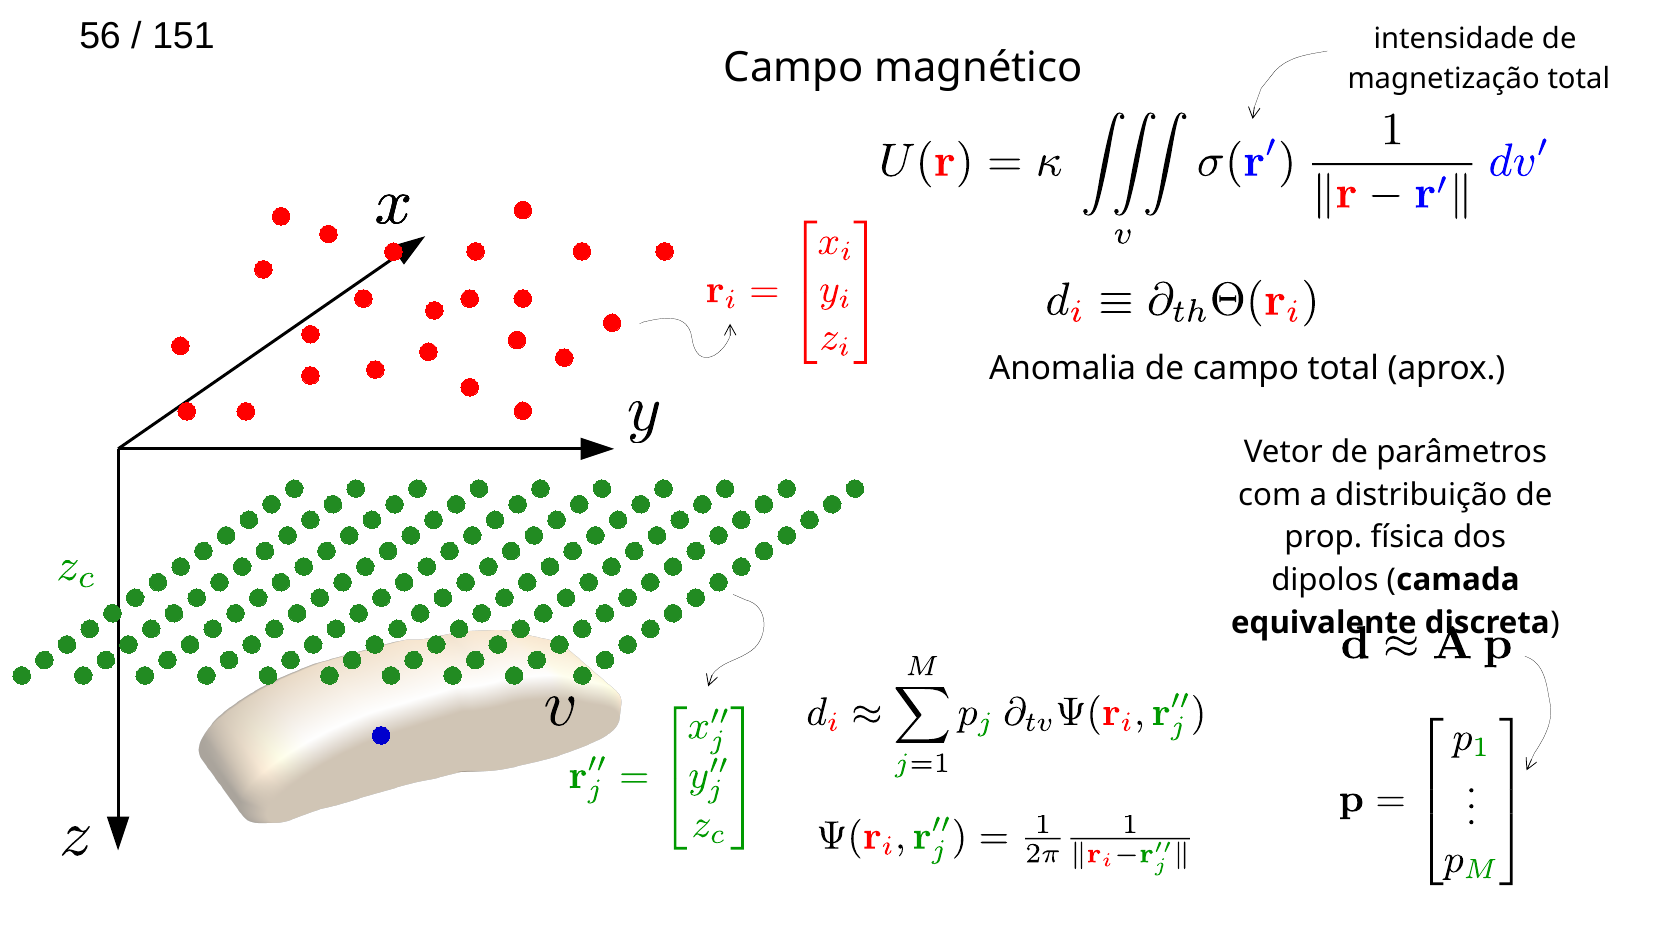

intensidade de
magnetização total
Campo magnético
Anomalia de campo total (aprox.)
Vetor de parâmetros com a distribuição de prop. física dos dipolos (camada equivalente discreta)